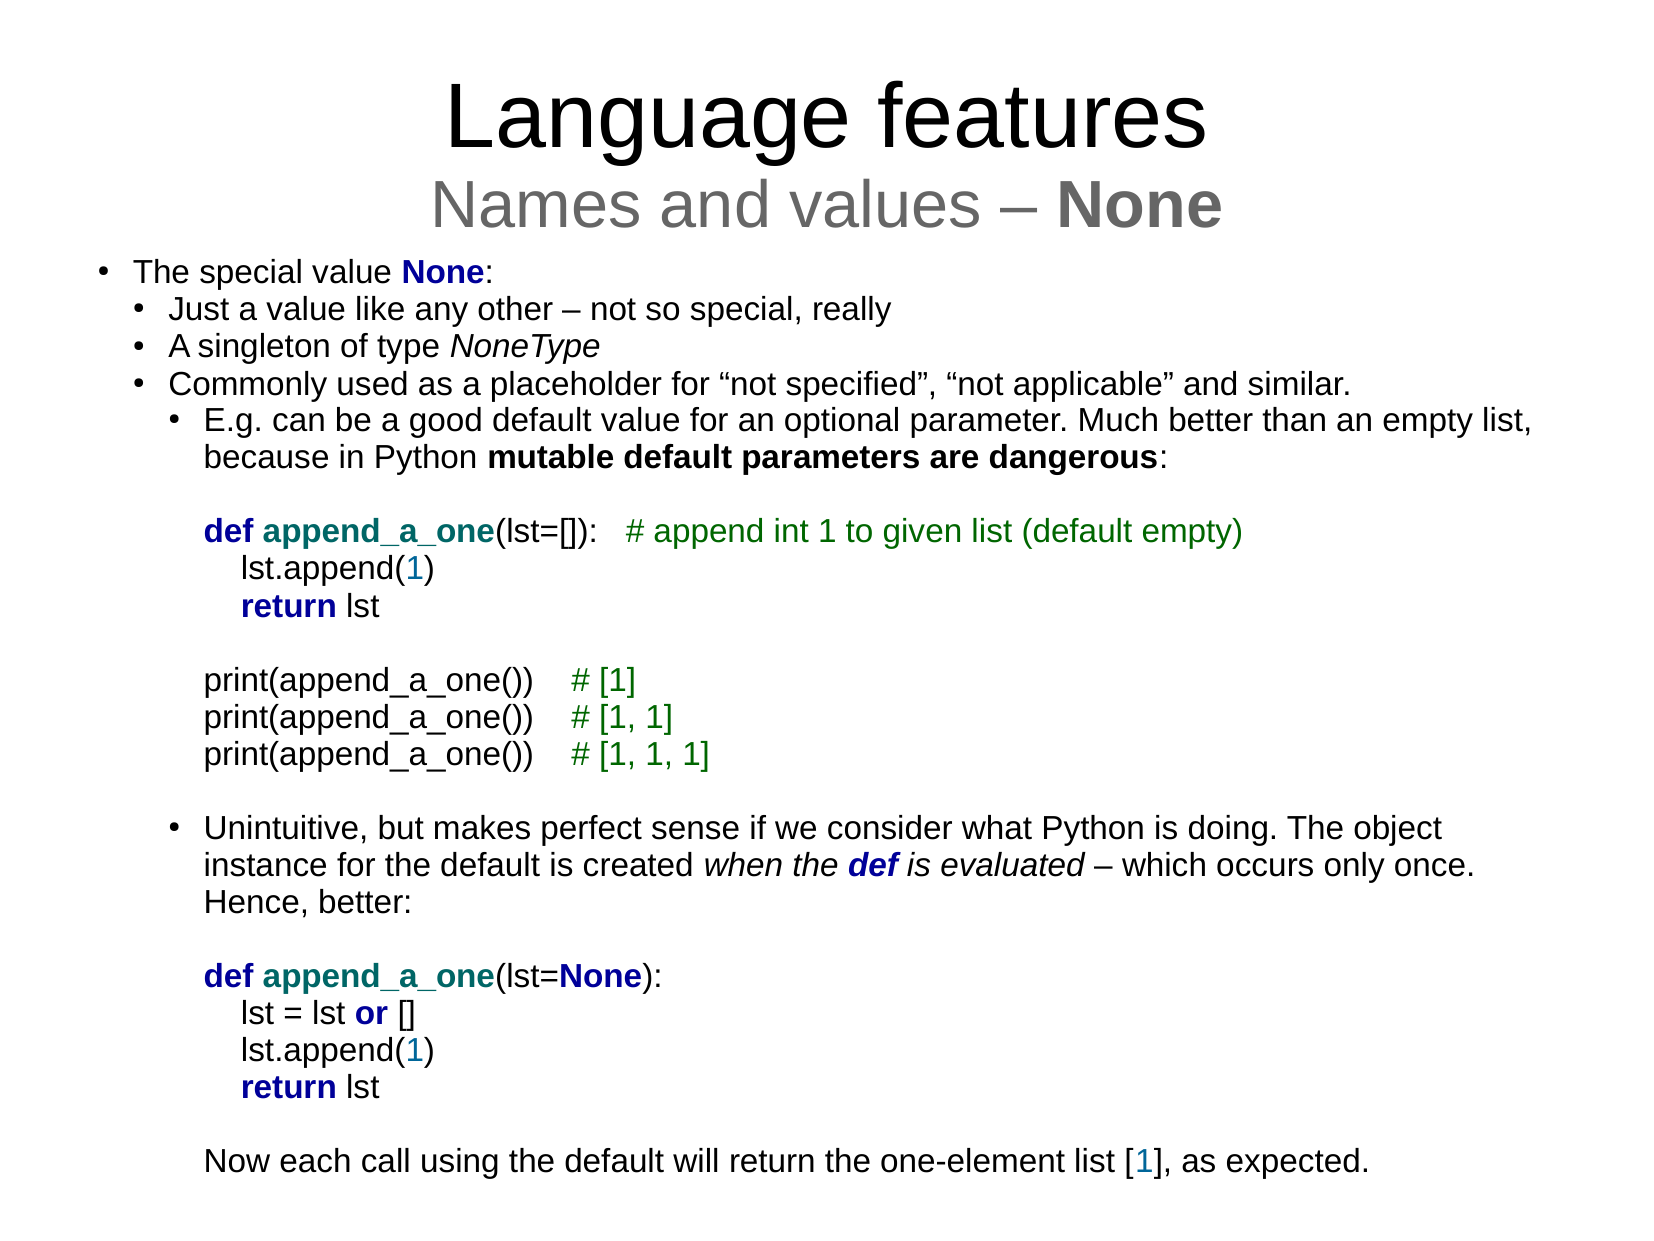

# Language features Names and values – None
The special value None:
Just a value like any other – not so special, really
A singleton of type NoneType
Commonly used as a placeholder for “not specified”, “not applicable” and similar.
E.g. can be a good default value for an optional parameter. Much better than an empty list,
because in Python mutable default parameters are dangerous:
def append_a_one(lst=[]): # append int 1 to given list (default empty)
 lst.append(1)
 return lst
print(append_a_one()) # [1]
print(append_a_one()) # [1, 1]
print(append_a_one()) # [1, 1, 1]
Unintuitive, but makes perfect sense if we consider what Python is doing. The object instance for the default is created when the def is evaluated – which occurs only once. Hence, better:
def append_a_one(lst=None):
 lst = lst or []
 lst.append(1)
 return lst
Now each call using the default will return the one-element list [1], as expected.